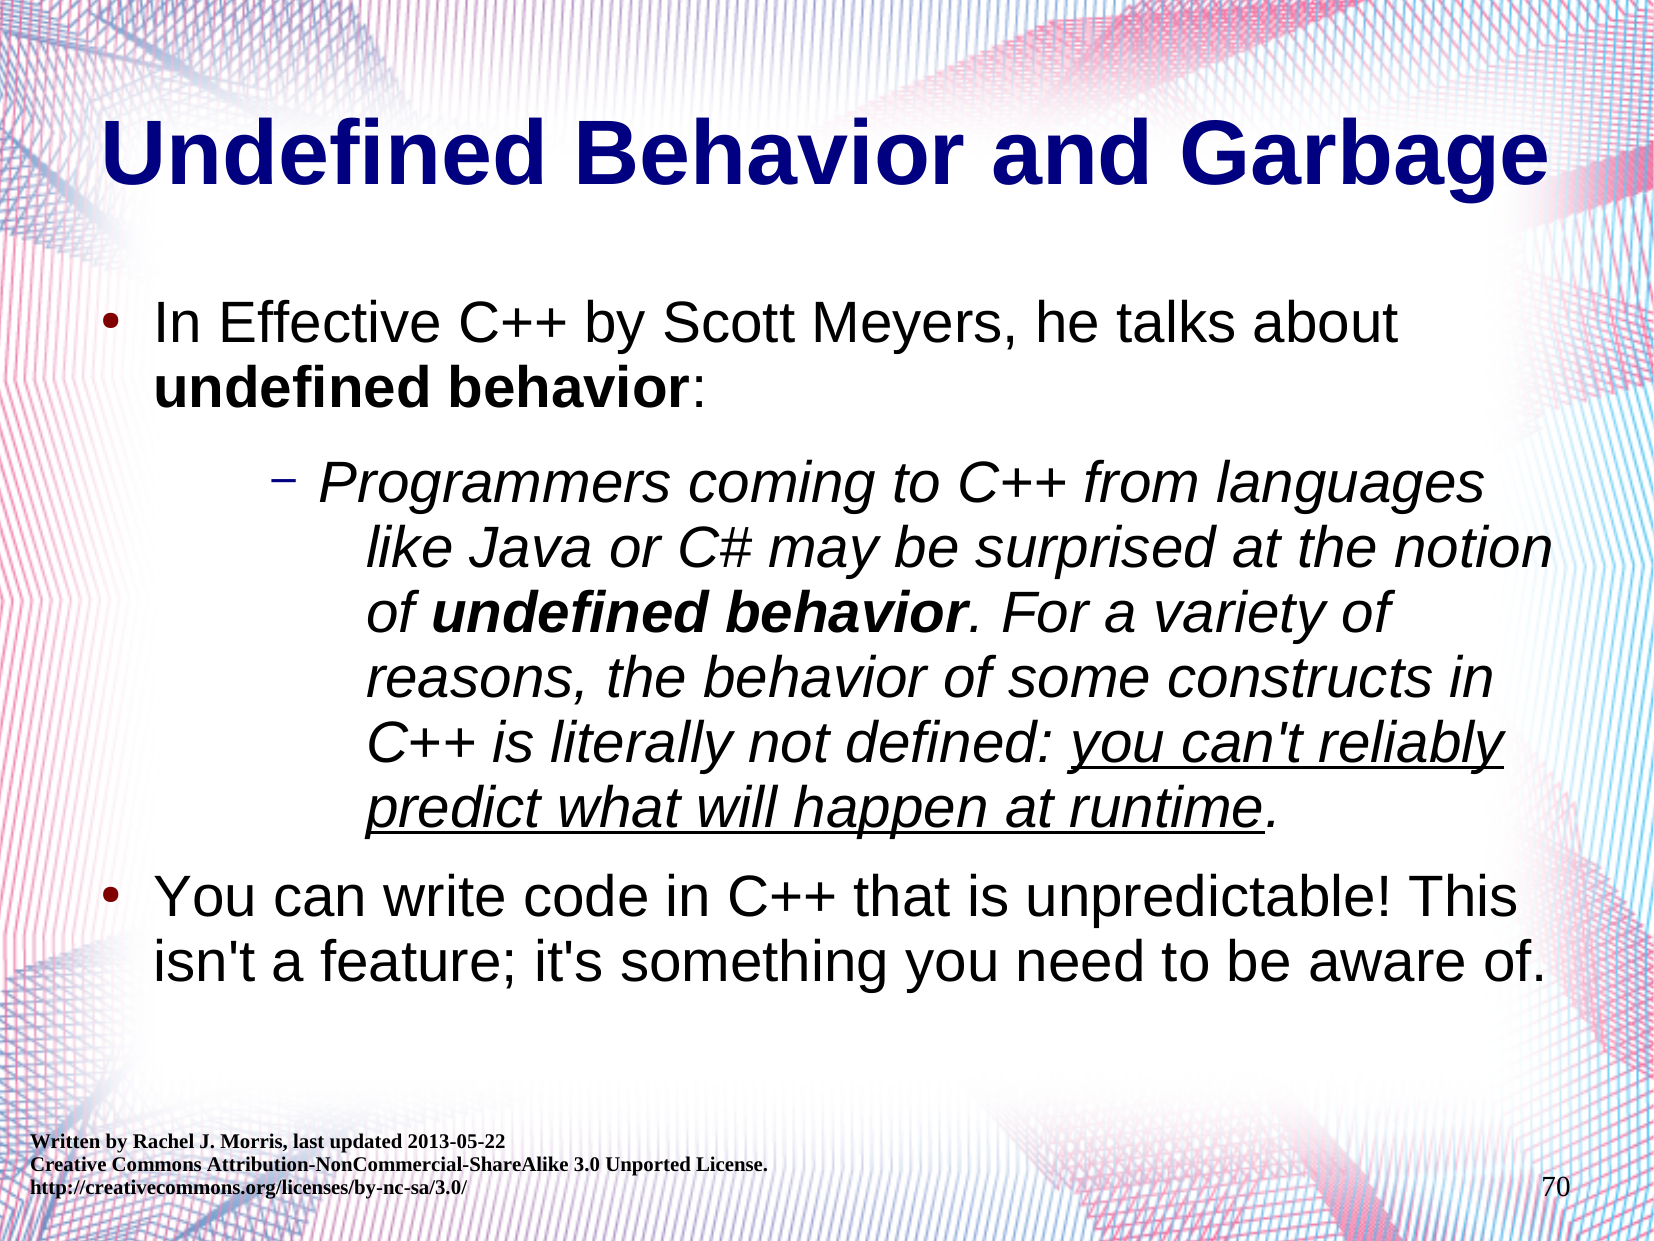

# Undefined Behavior and Garbage
In Effective C++ by Scott Meyers, he talks about undefined behavior:
Programmers coming to C++ from languages like Java or C# may be surprised at the notion of undefined behavior. For a variety of reasons, the behavior of some constructs in C++ is literally not defined: you can't reliably predict what will happen at runtime.
You can write code in C++ that is unpredictable! This isn't a feature; it's something you need to be aware of.
70